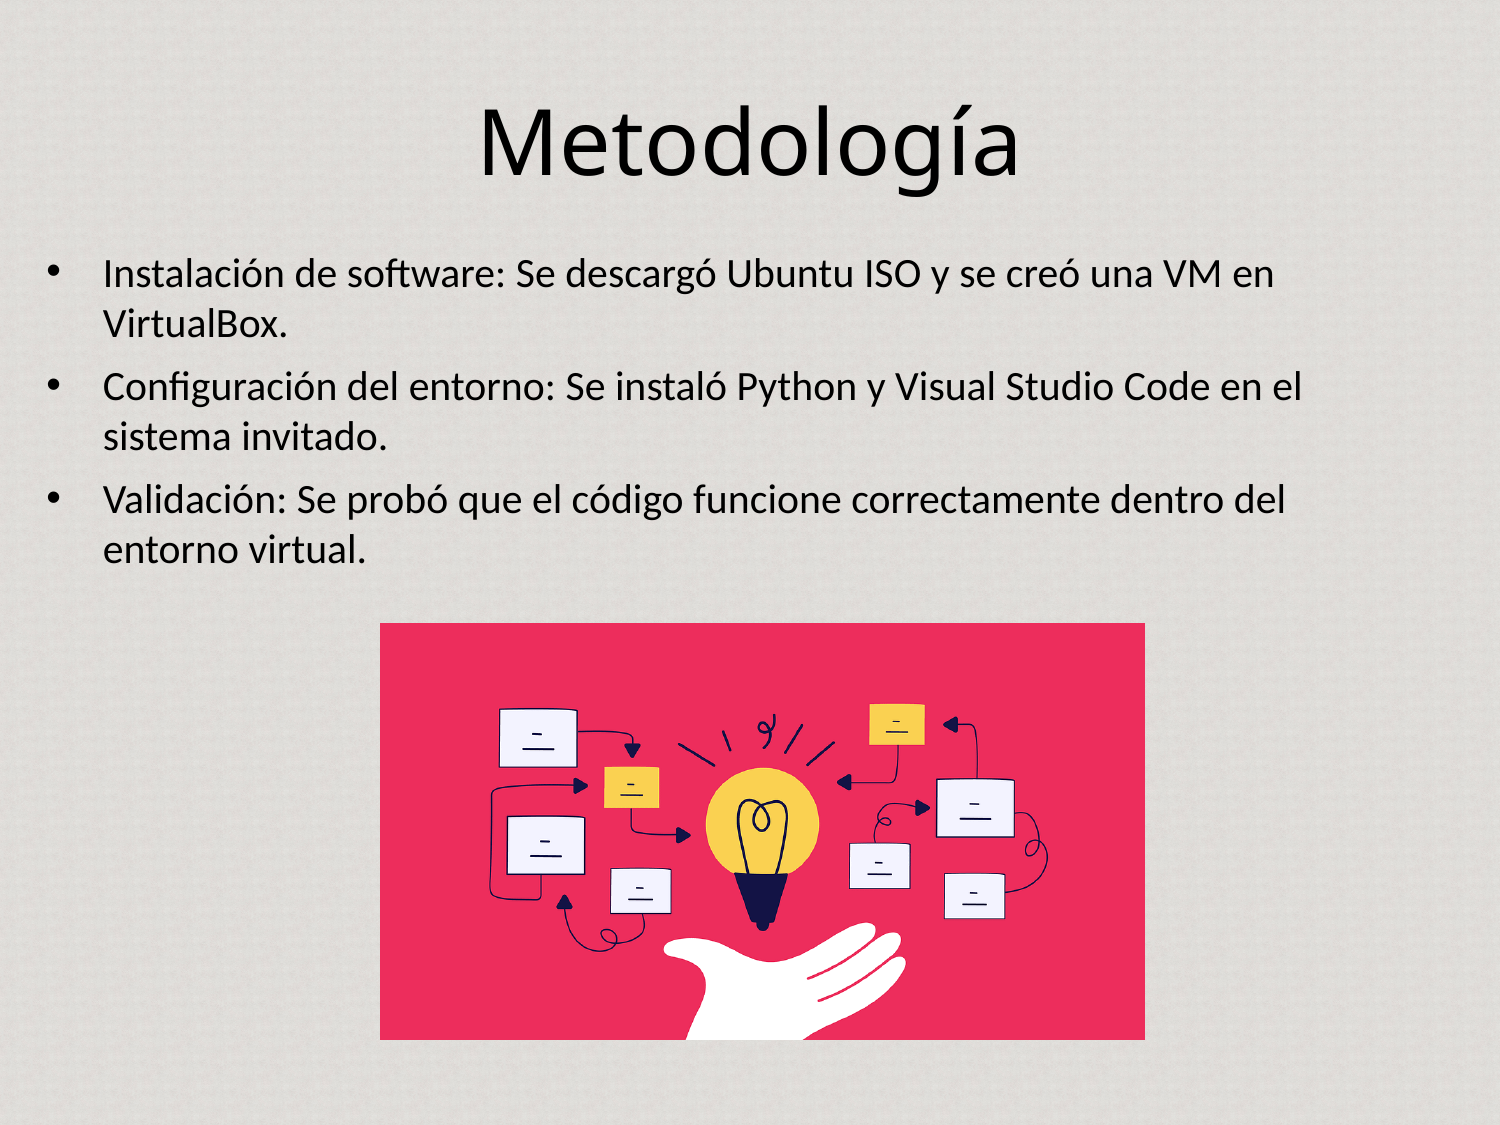

# Metodología
Instalación de software: Se descargó Ubuntu ISO y se creó una VM en VirtualBox.
Configuración del entorno: Se instaló Python y Visual Studio Code en el sistema invitado.
Validación: Se probó que el código funcione correctamente dentro del entorno virtual.